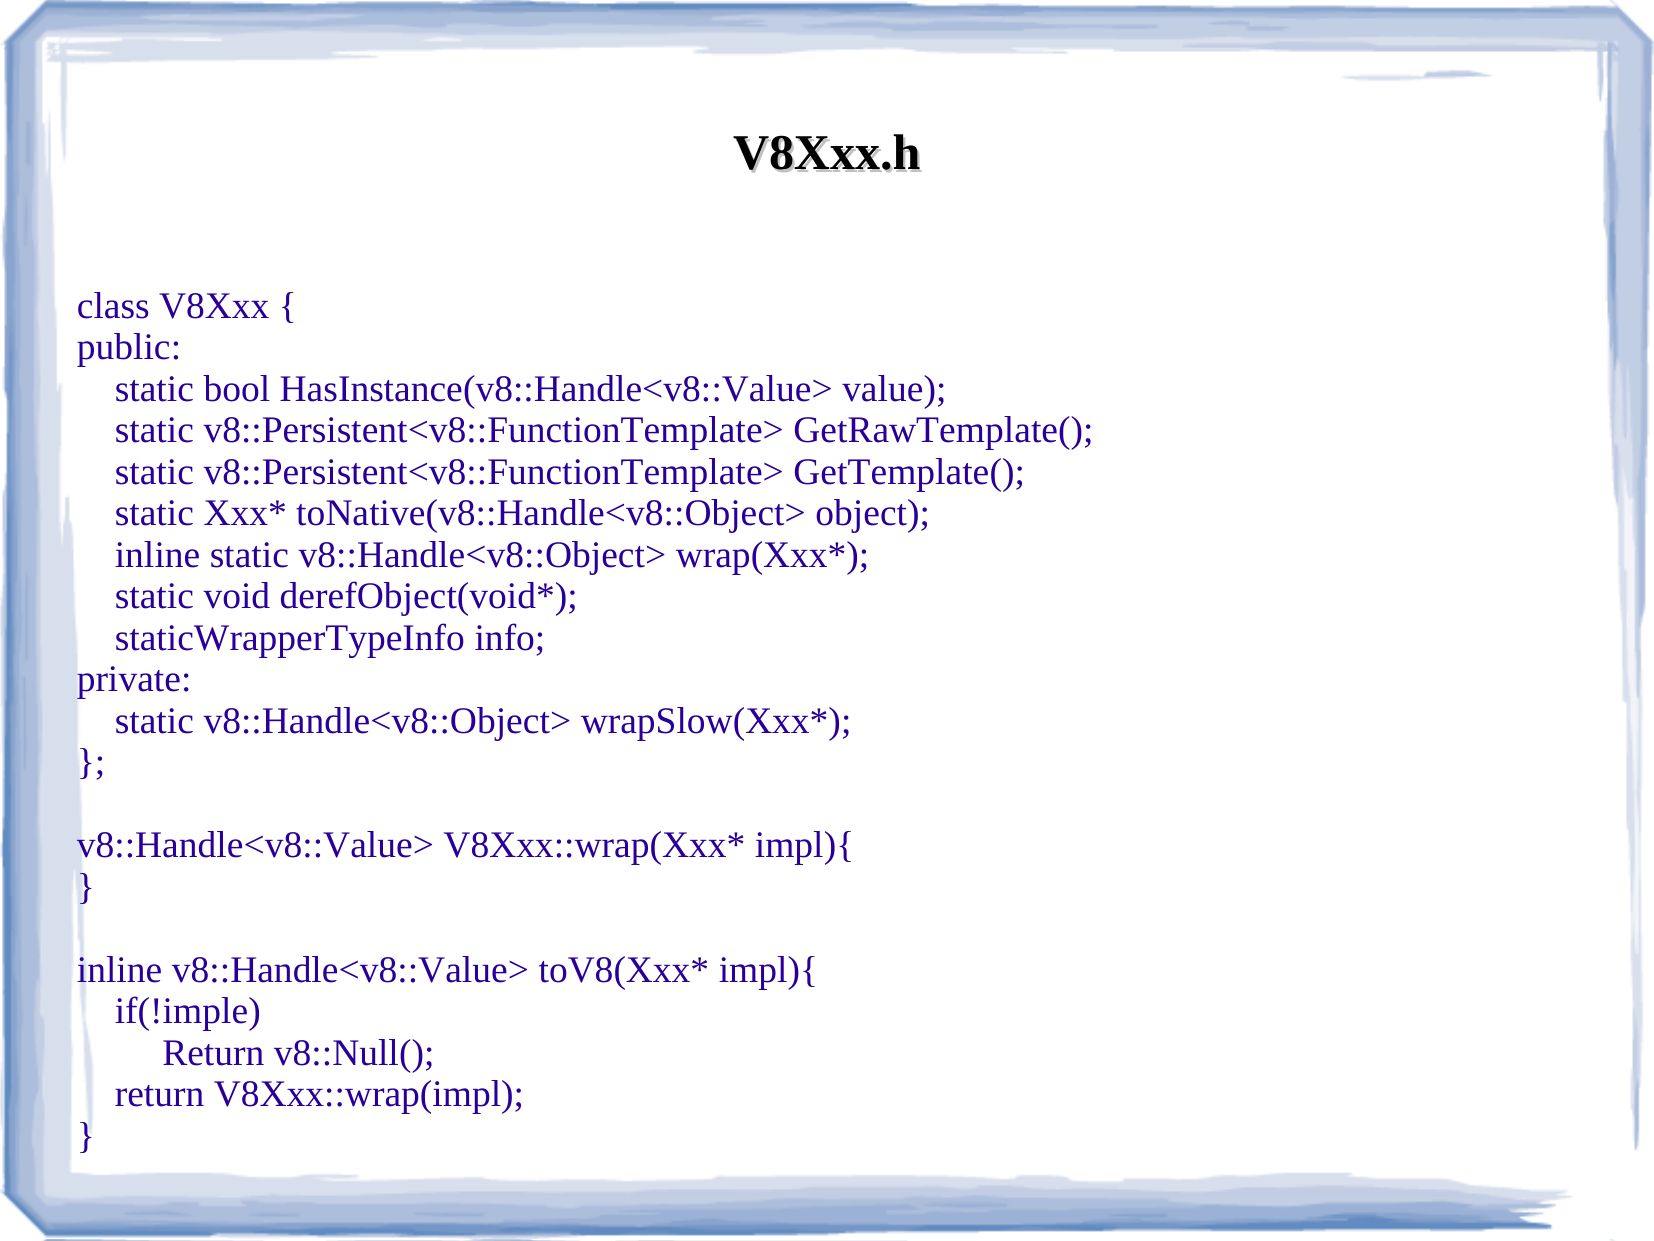

# V8Xxx.h
class V8Xxx {
public:
 static bool HasInstance(v8::Handle<v8::Value> value);
 static v8::Persistent<v8::FunctionTemplate> GetRawTemplate();
 static v8::Persistent<v8::FunctionTemplate> GetTemplate();
 static Xxx* toNative(v8::Handle<v8::Object> object);
 inline static v8::Handle<v8::Object> wrap(Xxx*);
 static void derefObject(void*);
 staticWrapperTypeInfo info;
private:
 static v8::Handle<v8::Object> wrapSlow(Xxx*);
};
v8::Handle<v8::Value> V8Xxx::wrap(Xxx* impl){
}
inline v8::Handle<v8::Value> toV8(Xxx* impl){
 if(!imple)
 Return v8::Null();
 return V8Xxx::wrap(impl);
}